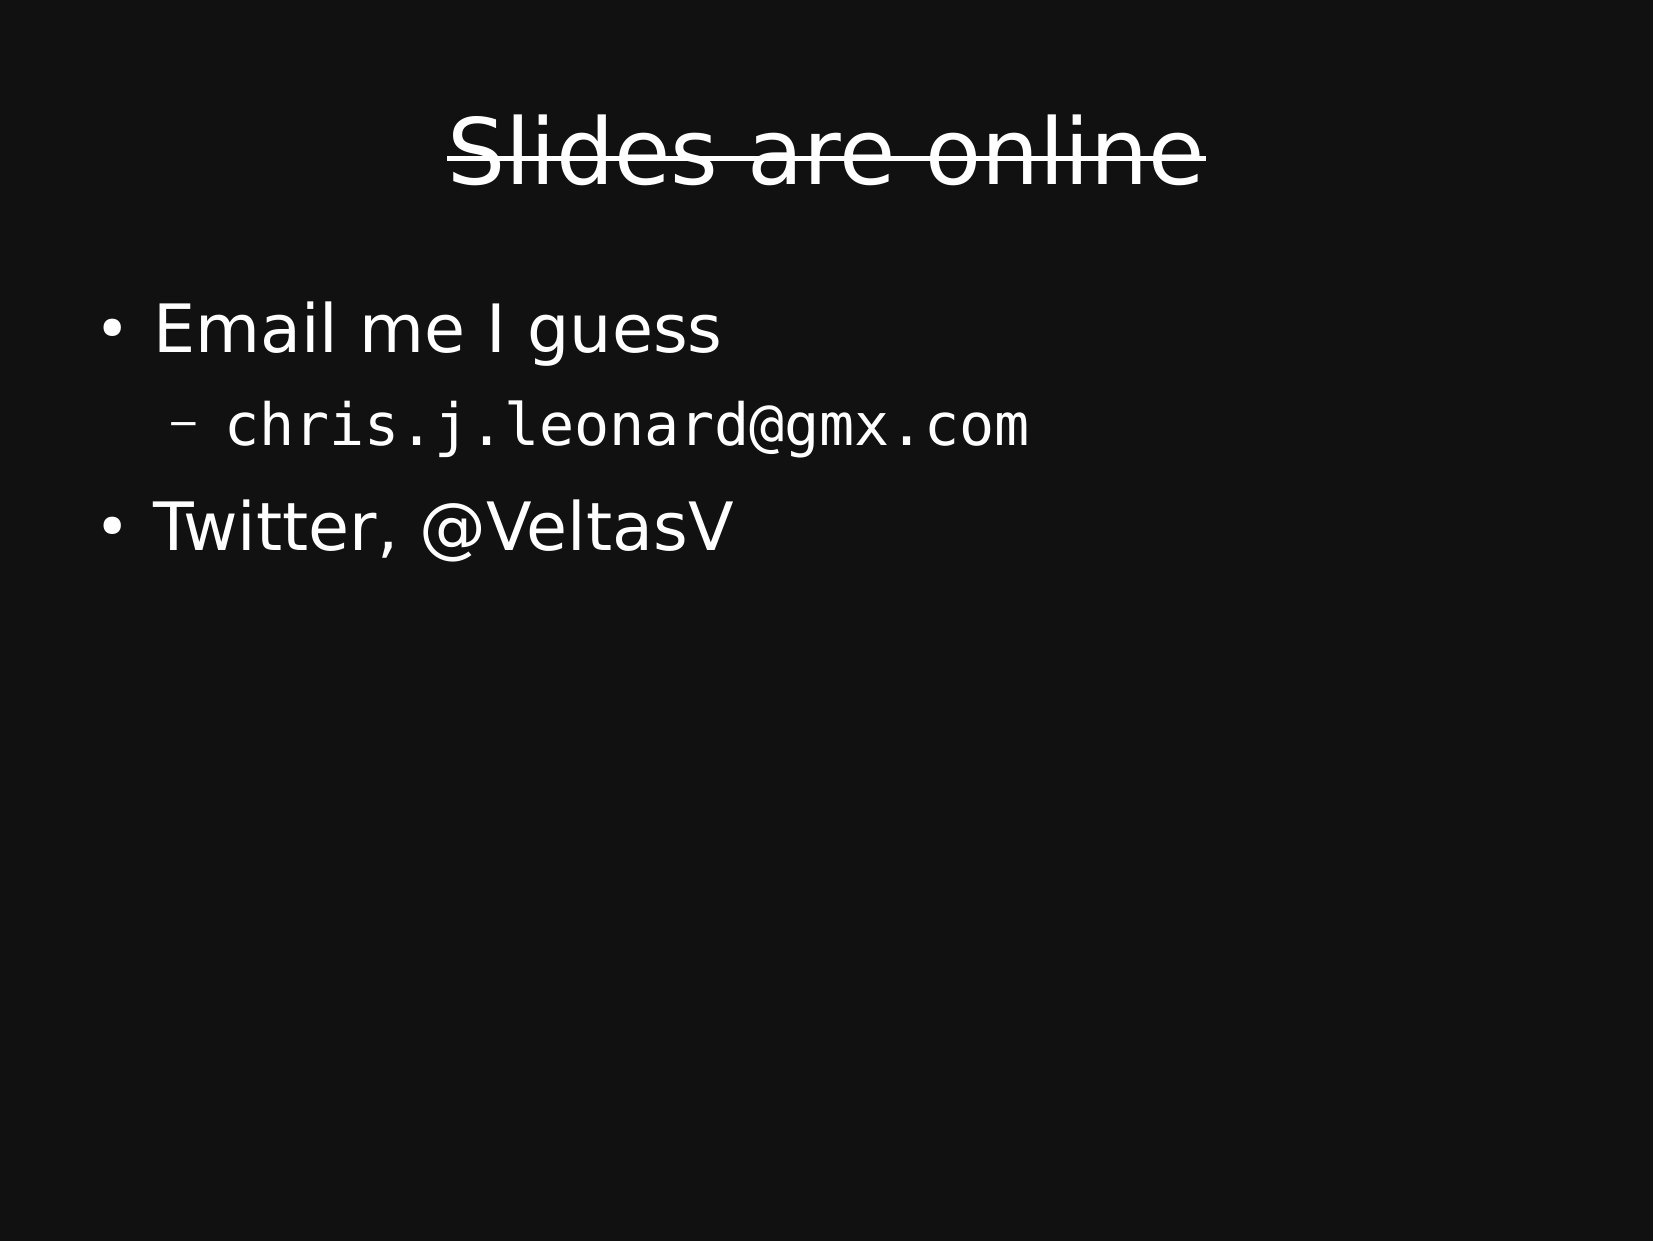

# Slides are online
Email me I guess
chris.j.leonard@gmx.com
Twitter, @VeltasV